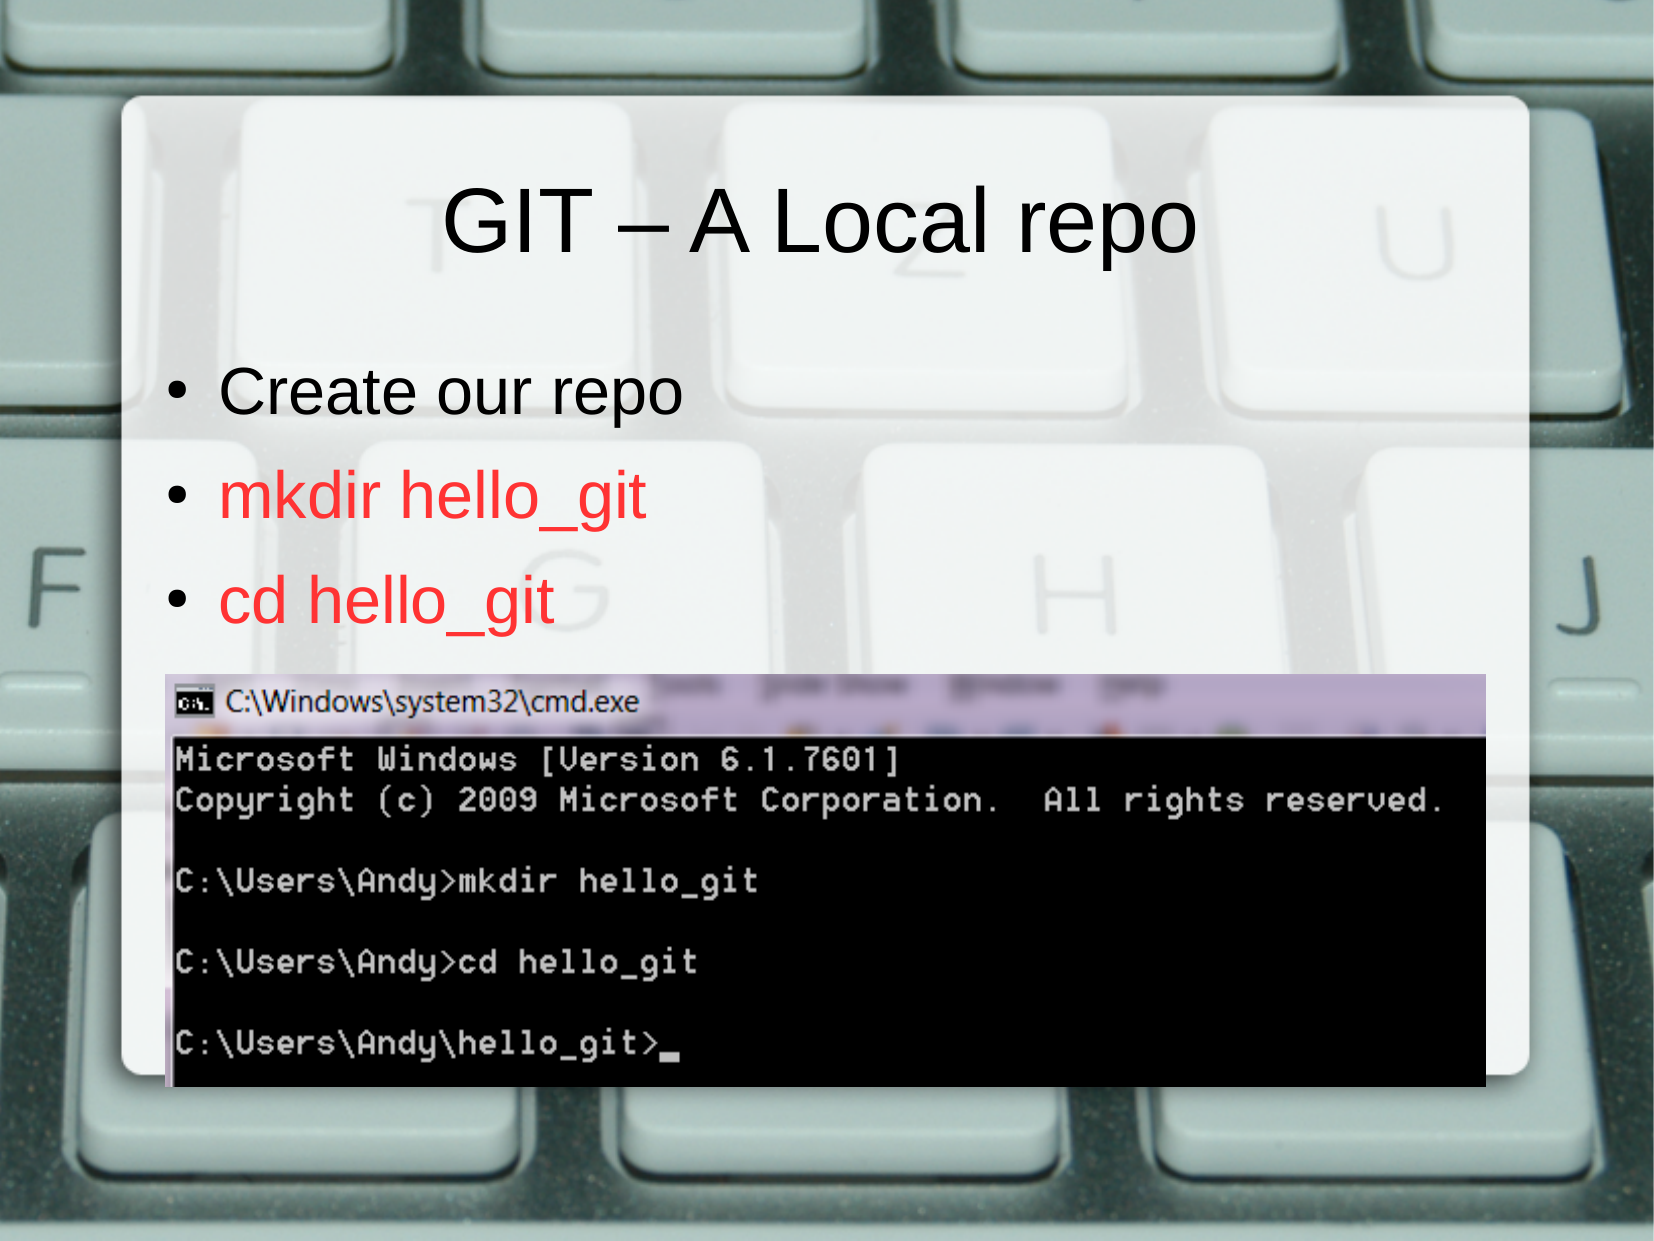

# GIT – A Local repo
Create our repo
mkdir hello_git
cd hello_git